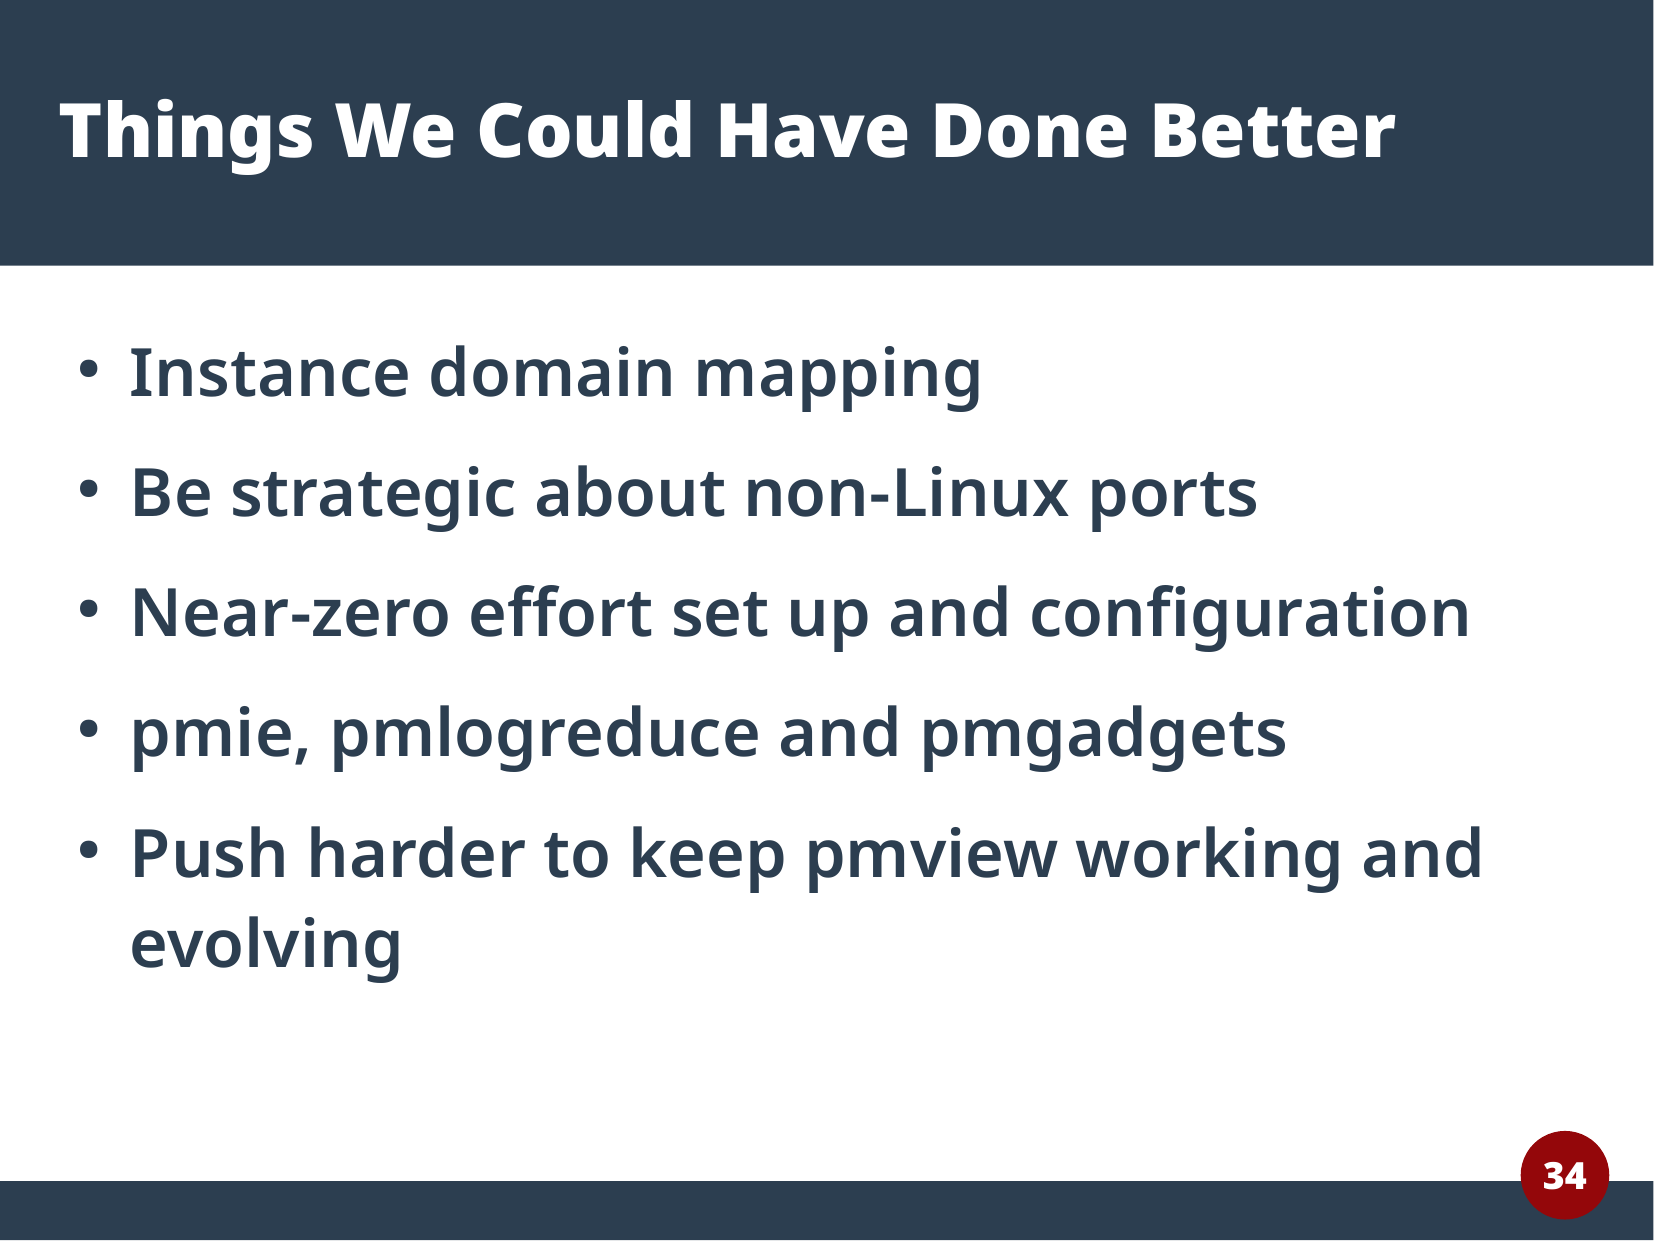

# Things We Could Have Done Better
Instance domain mapping
Be strategic about non-Linux ports
Near-zero effort set up and configuration
pmie, pmlogreduce and pmgadgets
Push harder to keep pmview working and evolving
34